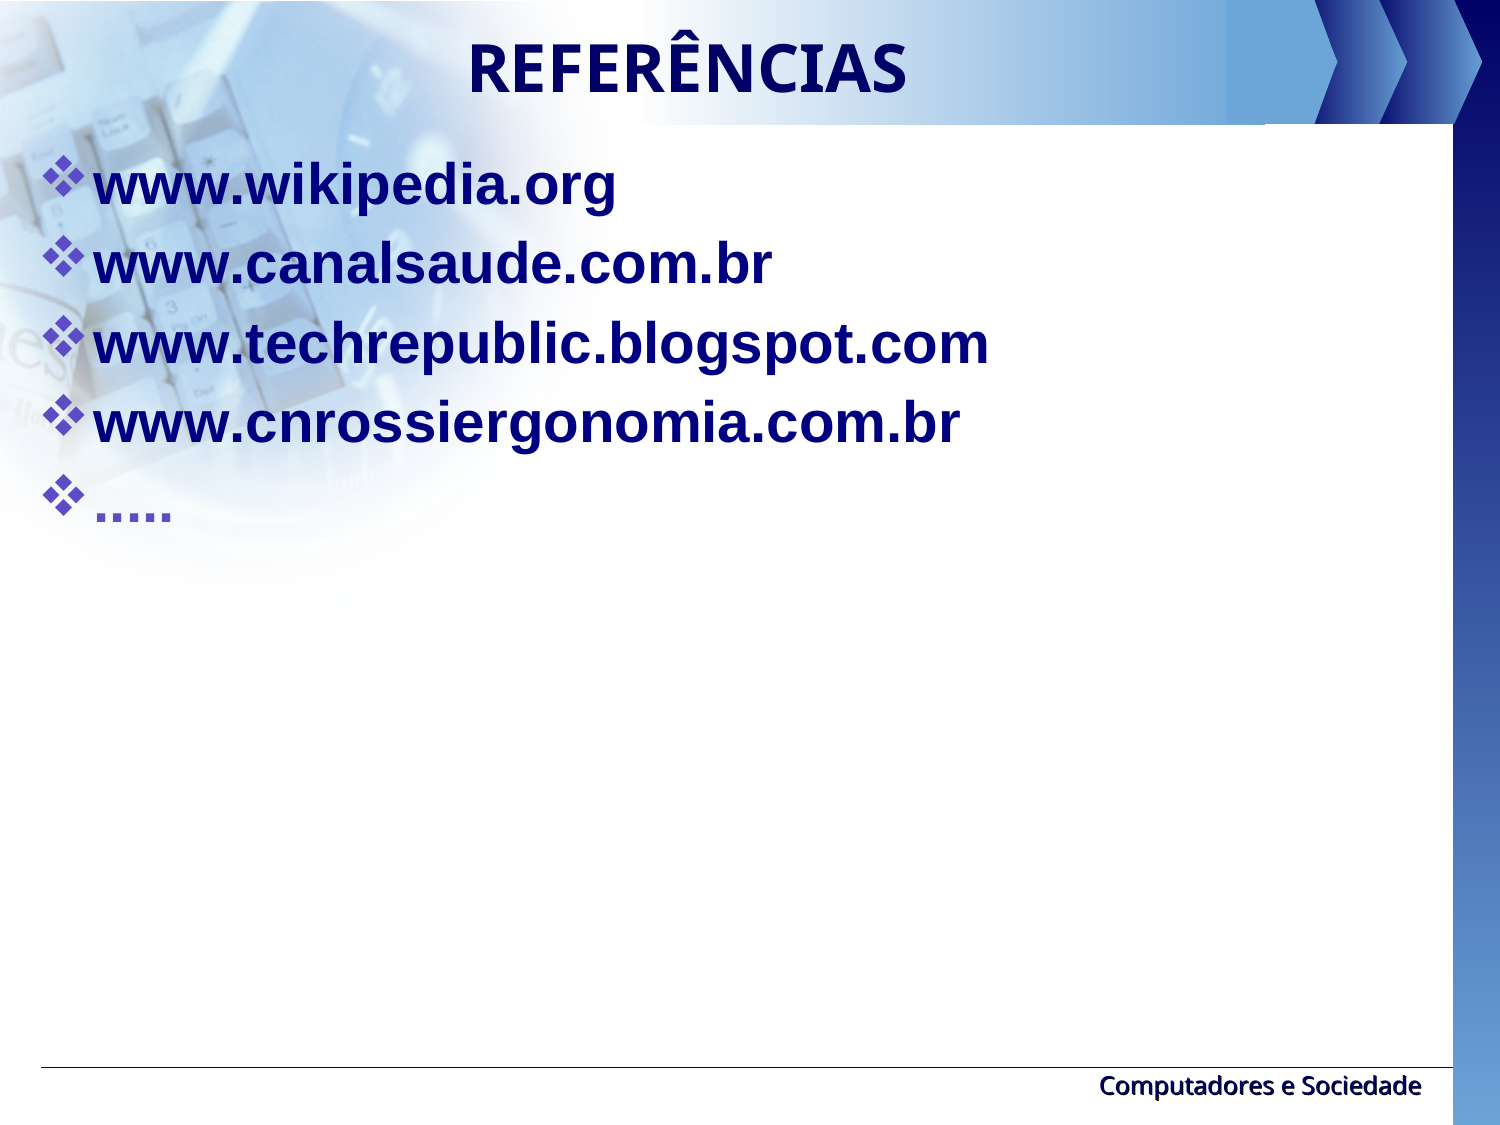

# REFERÊNCIAS
www.wikipedia.org
www.canalsaude.com.br
www.techrepublic.blogspot.com
www.cnrossiergonomia.com.br
.....